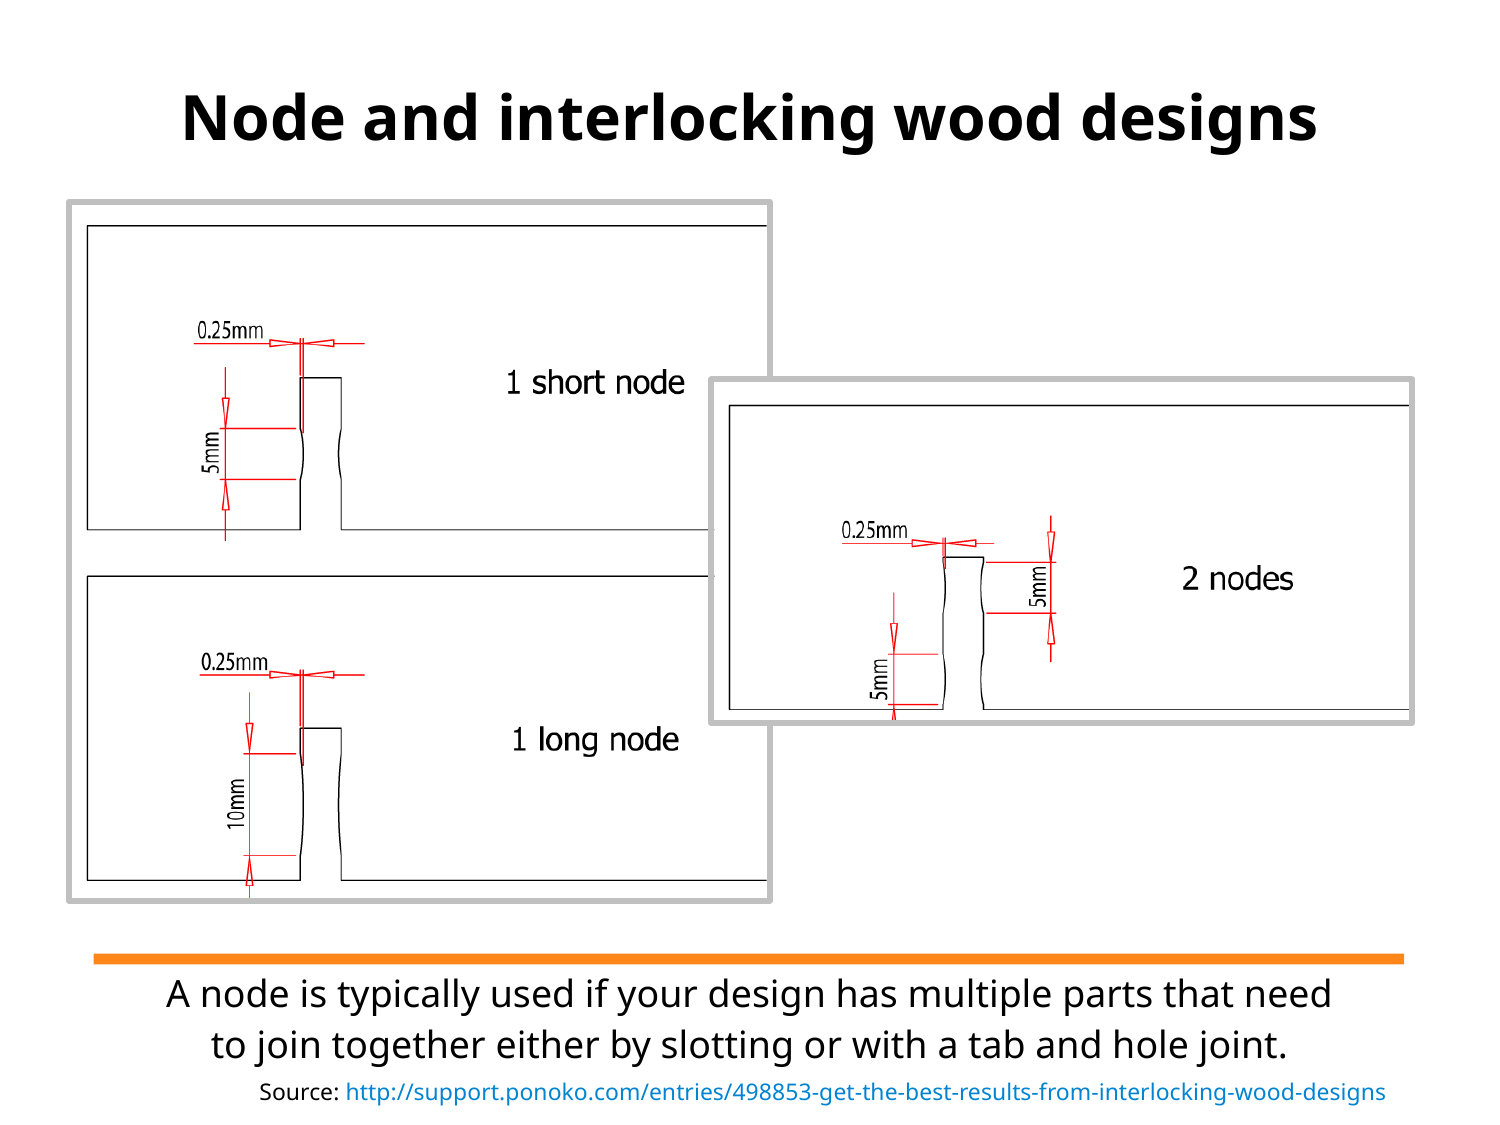

# Node and interlocking wood designs
A node is typically used if your design has multiple parts that need to join together either by slotting or with a tab and hole joint.
Source: http://support.ponoko.com/entries/498853-get-the-best-results-from-interlocking-wood-designs